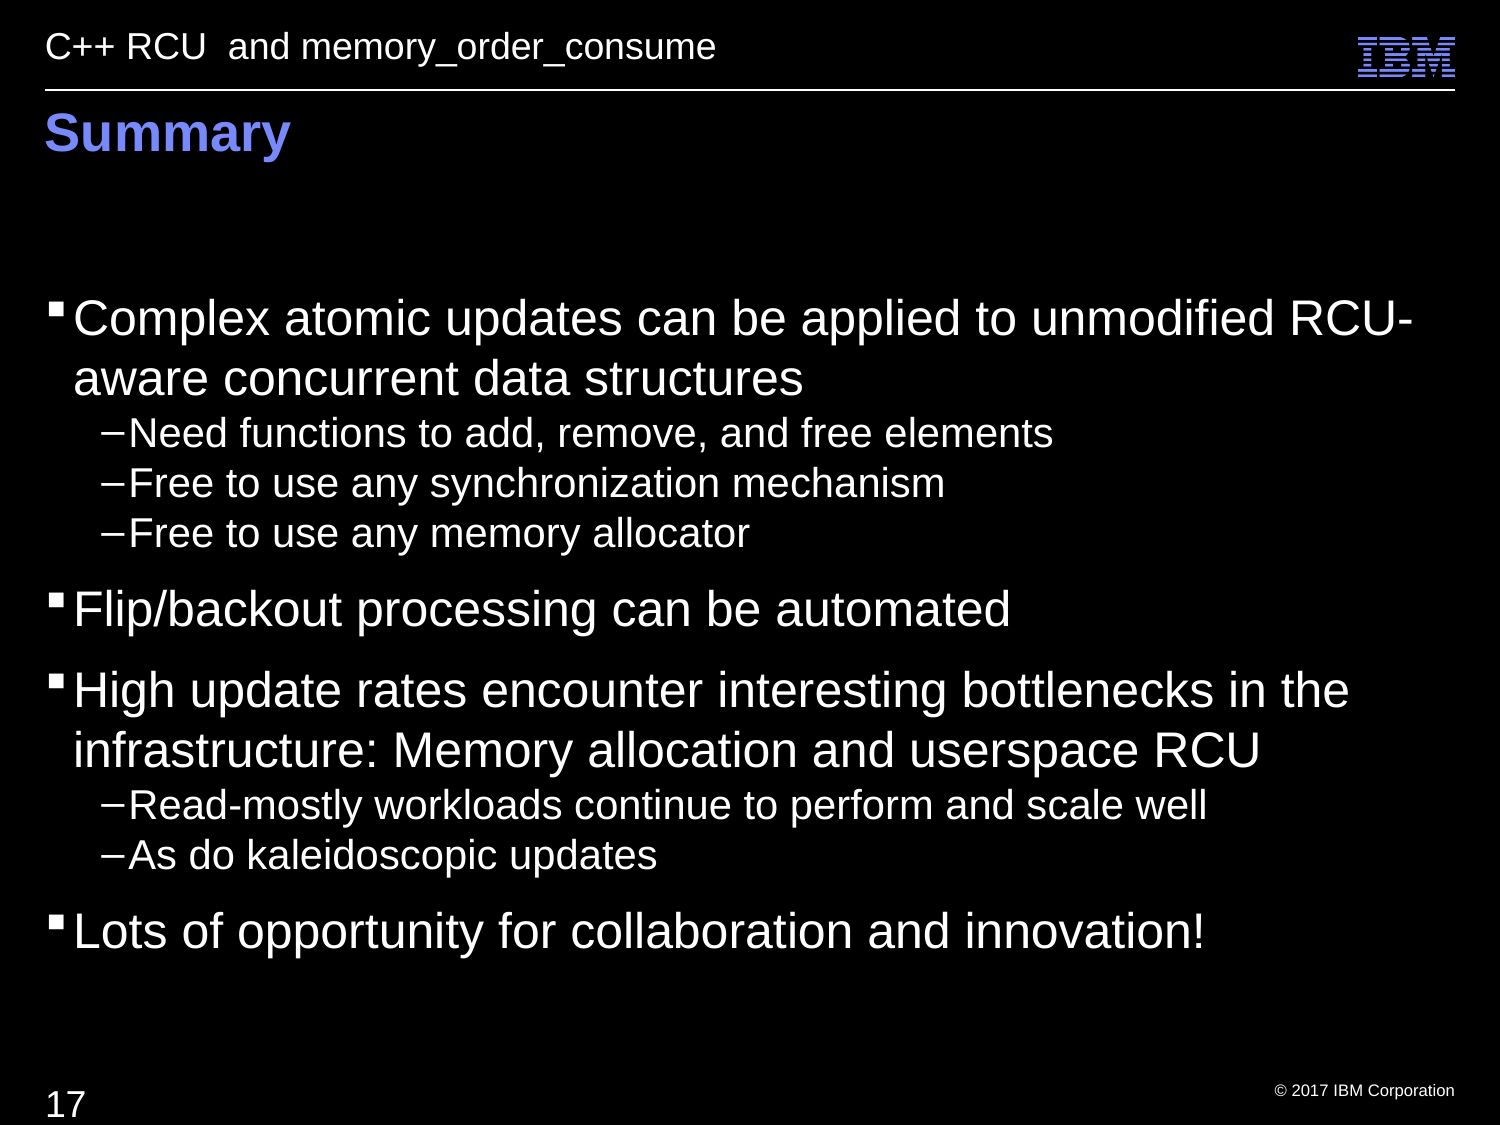

# Summary
Complex atomic updates can be applied to unmodified RCU-aware concurrent data structures
Need functions to add, remove, and free elements
Free to use any synchronization mechanism
Free to use any memory allocator
Flip/backout processing can be automated
High update rates encounter interesting bottlenecks in the infrastructure: Memory allocation and userspace RCU
Read-mostly workloads continue to perform and scale well
As do kaleidoscopic updates
Lots of opportunity for collaboration and innovation!
17